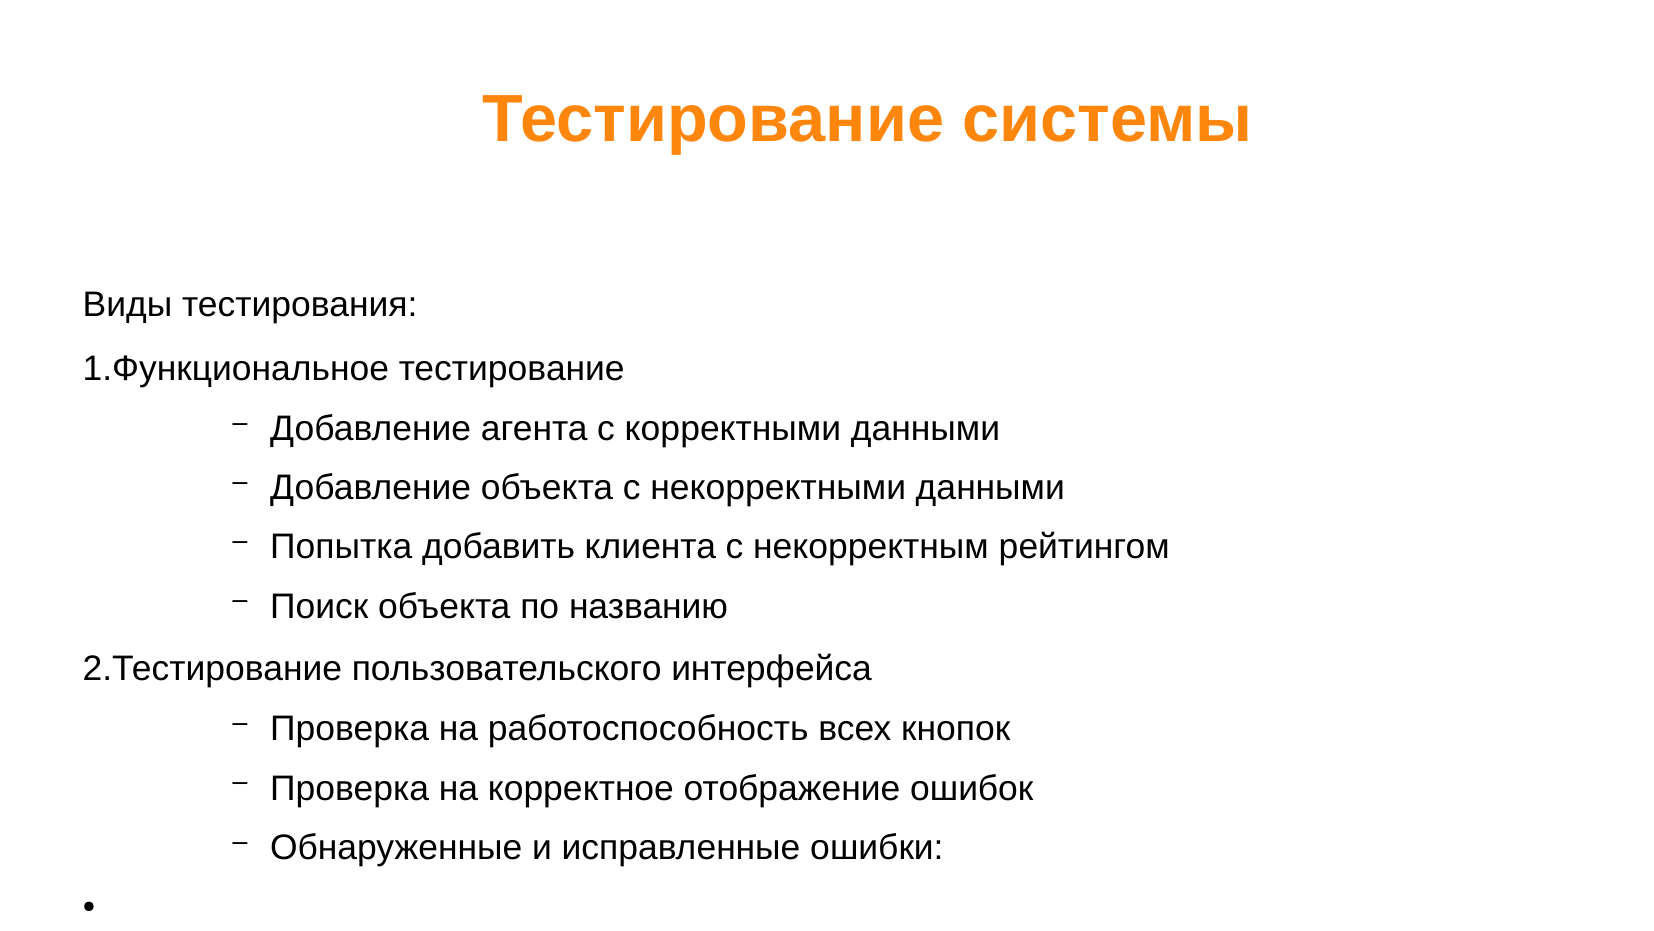

# Тестирование системы
Виды тестирования:
1.Функциональное тестирование
Добавление агента с корректными данными
Добавление объекта с некорректными данными
Попытка добавить клиента с некорректным рейтингом
Поиск объекта по названию
2.Тестирование пользовательского интерфейса
Проверка на работоспособность всех кнопок
Проверка на корректное отображение ошибок
Обнаруженные и исправленные ошибки: